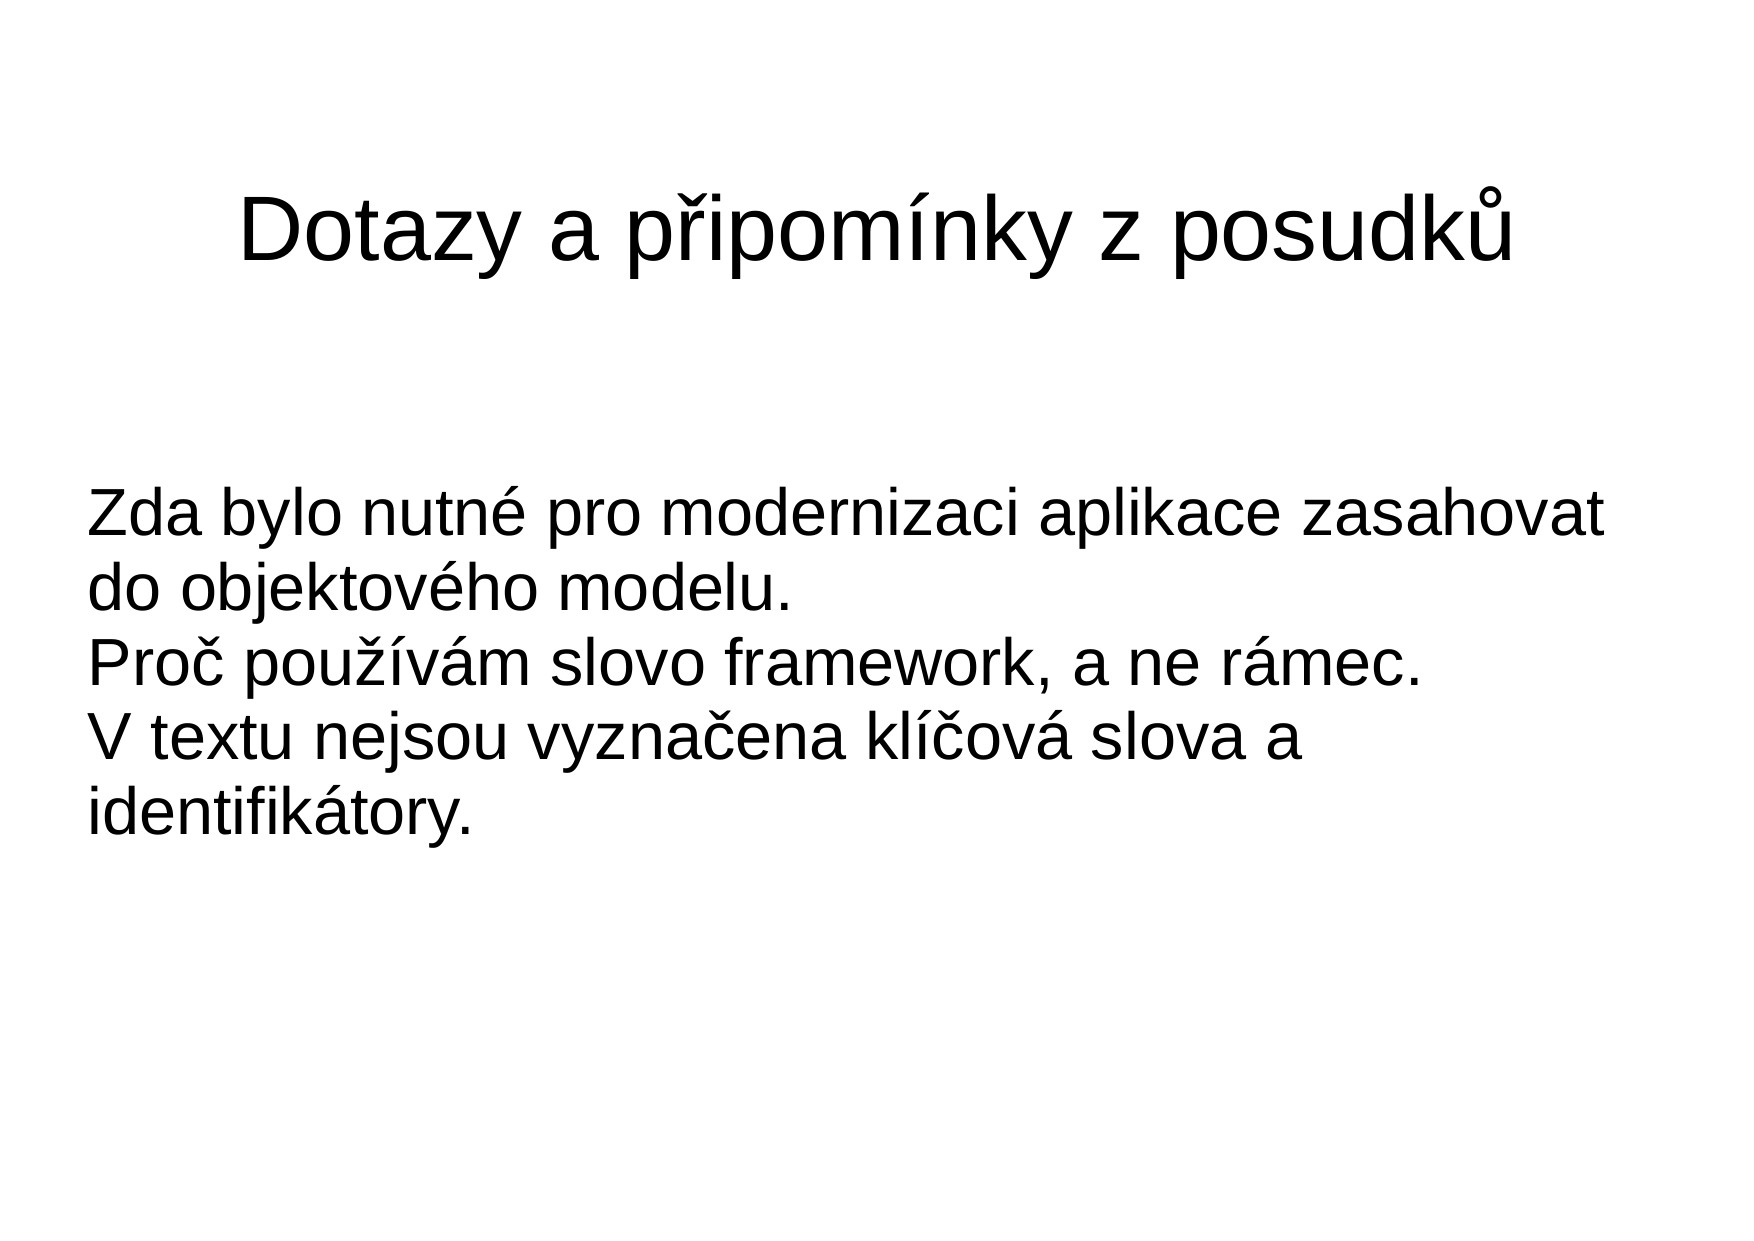

# Dotazy a připomínky z posudků
Zda bylo nutné pro modernizaci aplikace zasahovat do objektového modelu.
Proč používám slovo framework, a ne rámec.
V textu nejsou vyznačena klíčová slova a identifikátory.